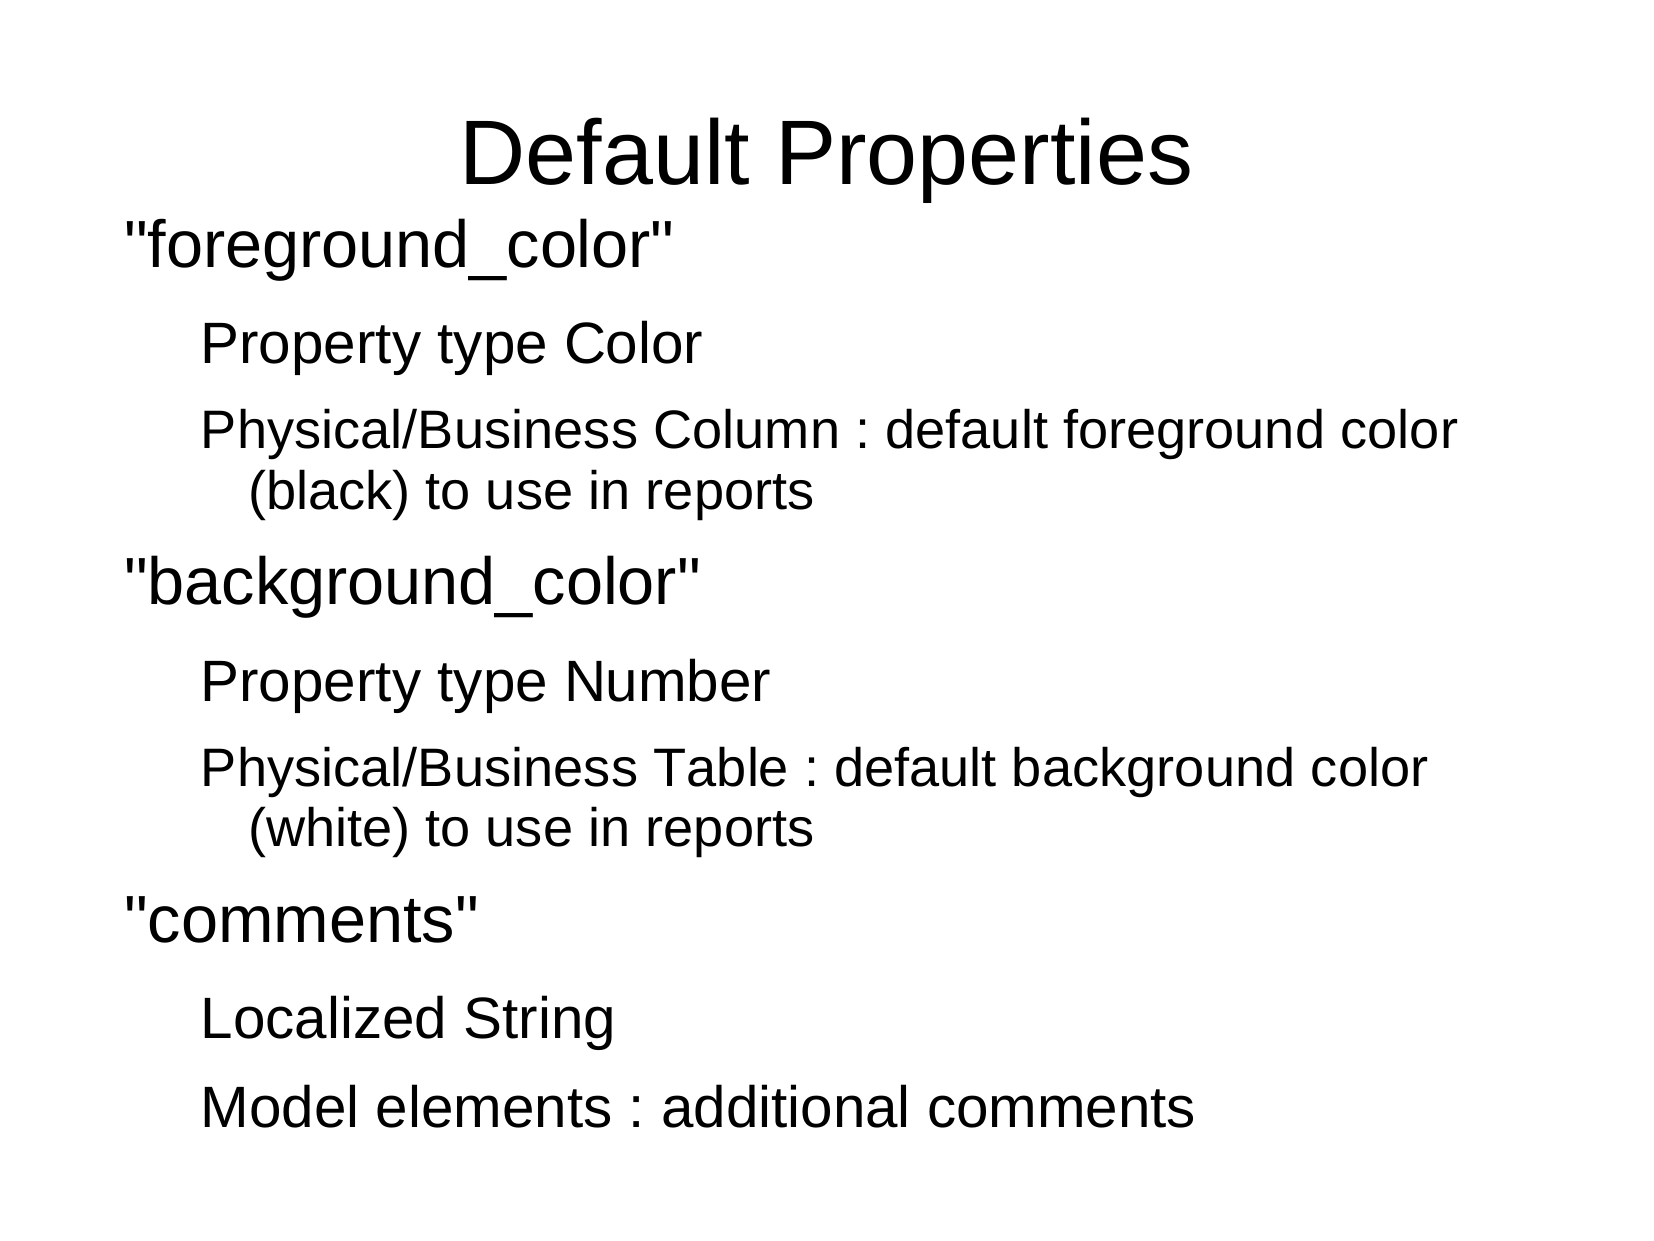

# Default Properties
"foreground_color"
Property type Color
Physical/Business Column : default foreground color (black) to use in reports
"background_color"
Property type Number
Physical/Business Table : default background color (white) to use in reports
"comments"
Localized String
Model elements : additional comments